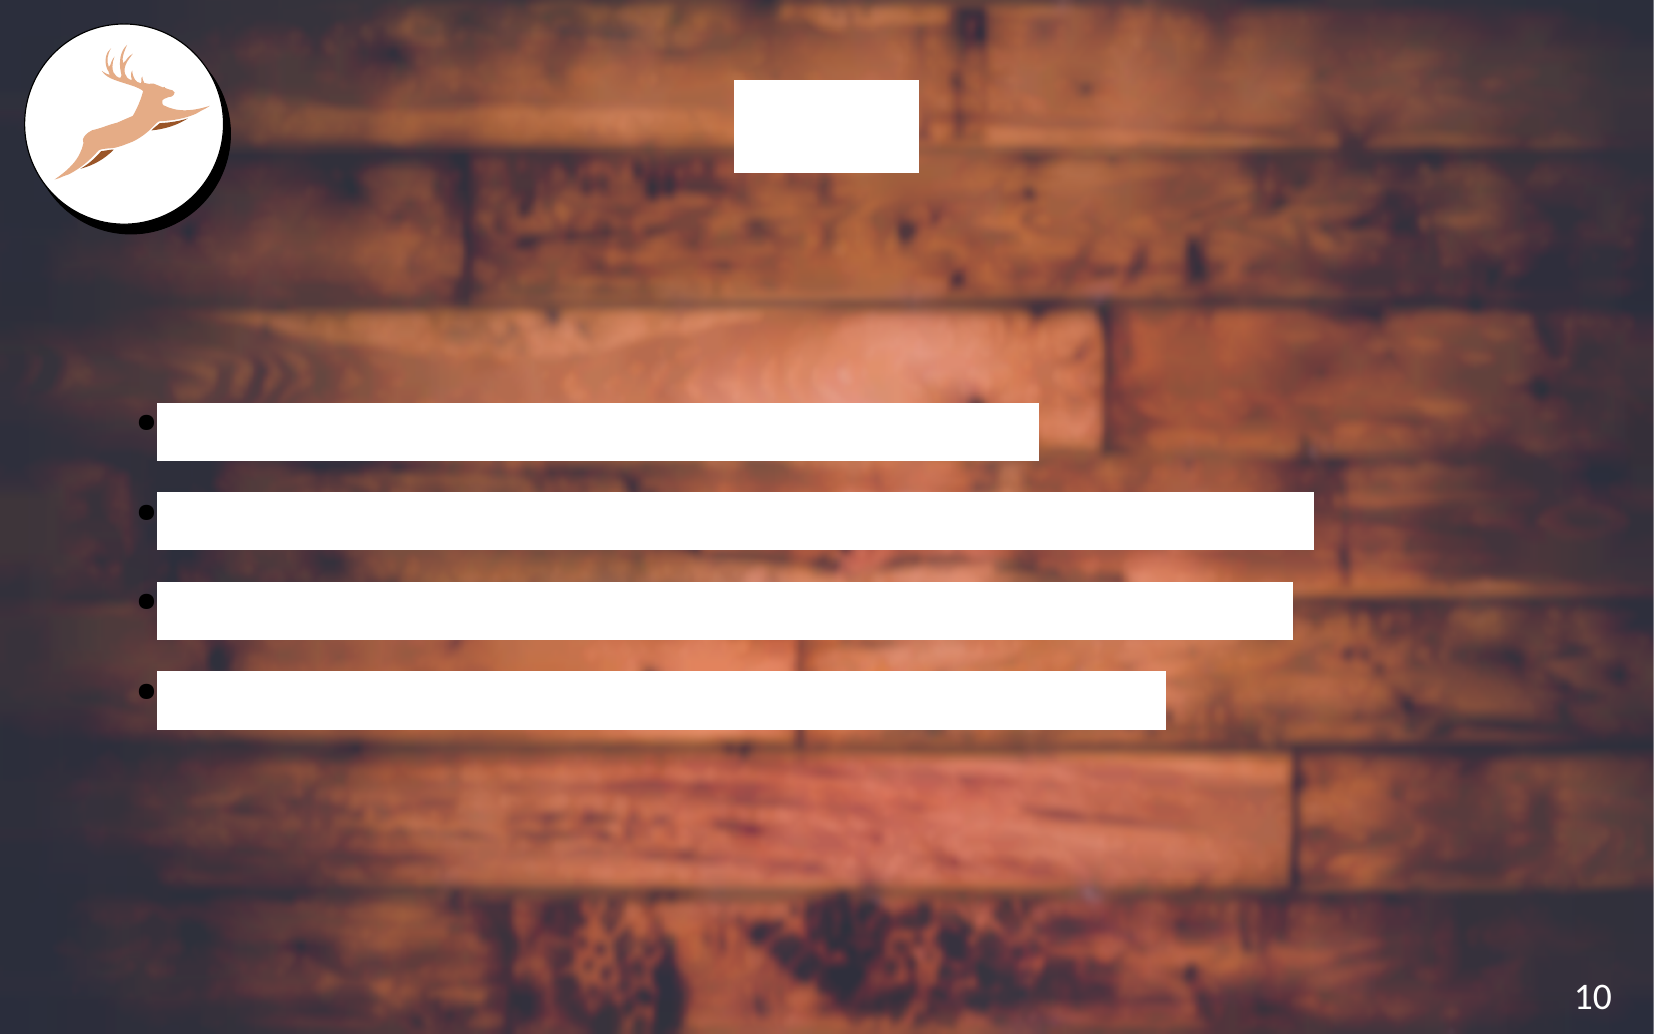

# Bilan
 La planification a été bien respectée.
 Nous sommes dans les temps, même en avance.
 Les fonctionnalités de base sont implémentées.
 Quelques problèmes rencontrés, mais OK.
10